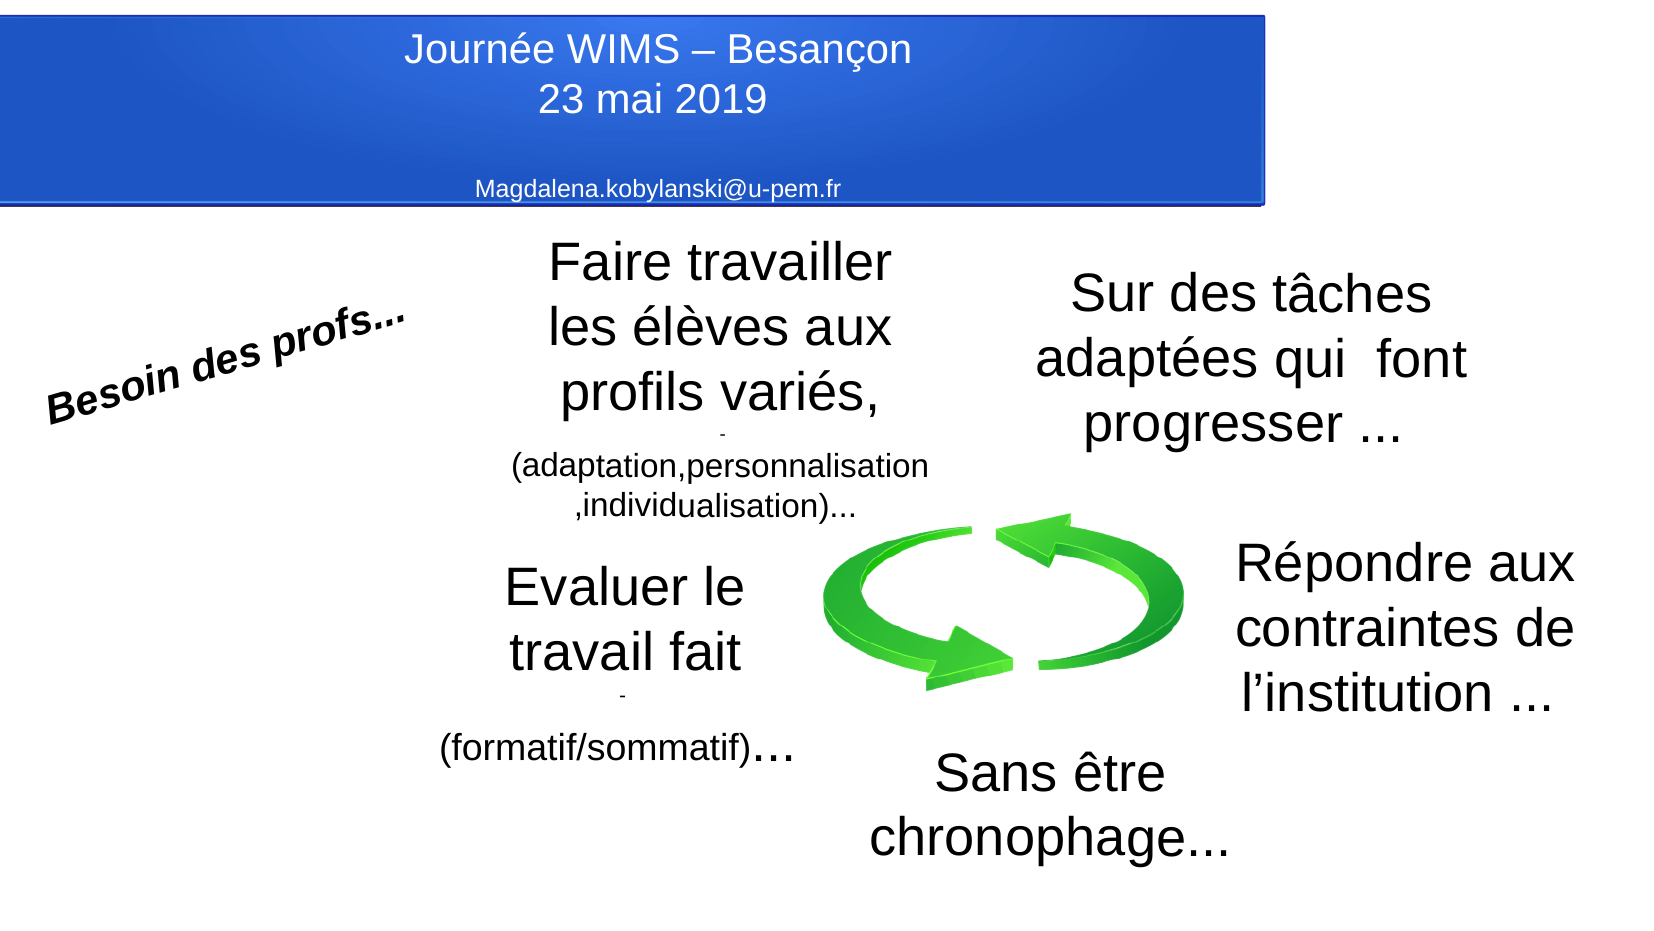

Journée WIMS – Besançon
23 mai 2019
Magdalena.kobylanski@u-pem.fr
Faire travailler les élèves aux profils variés,
 -
(adaptation,personnalisation,individualisation)...
Sur des tâches adaptées qui font progresser ...
Besoin des profs...
Répondre aux contraintes de l’institution ...
Evaluer le travail fait
-
(formatif/sommatif)...
Sans être chronophage...